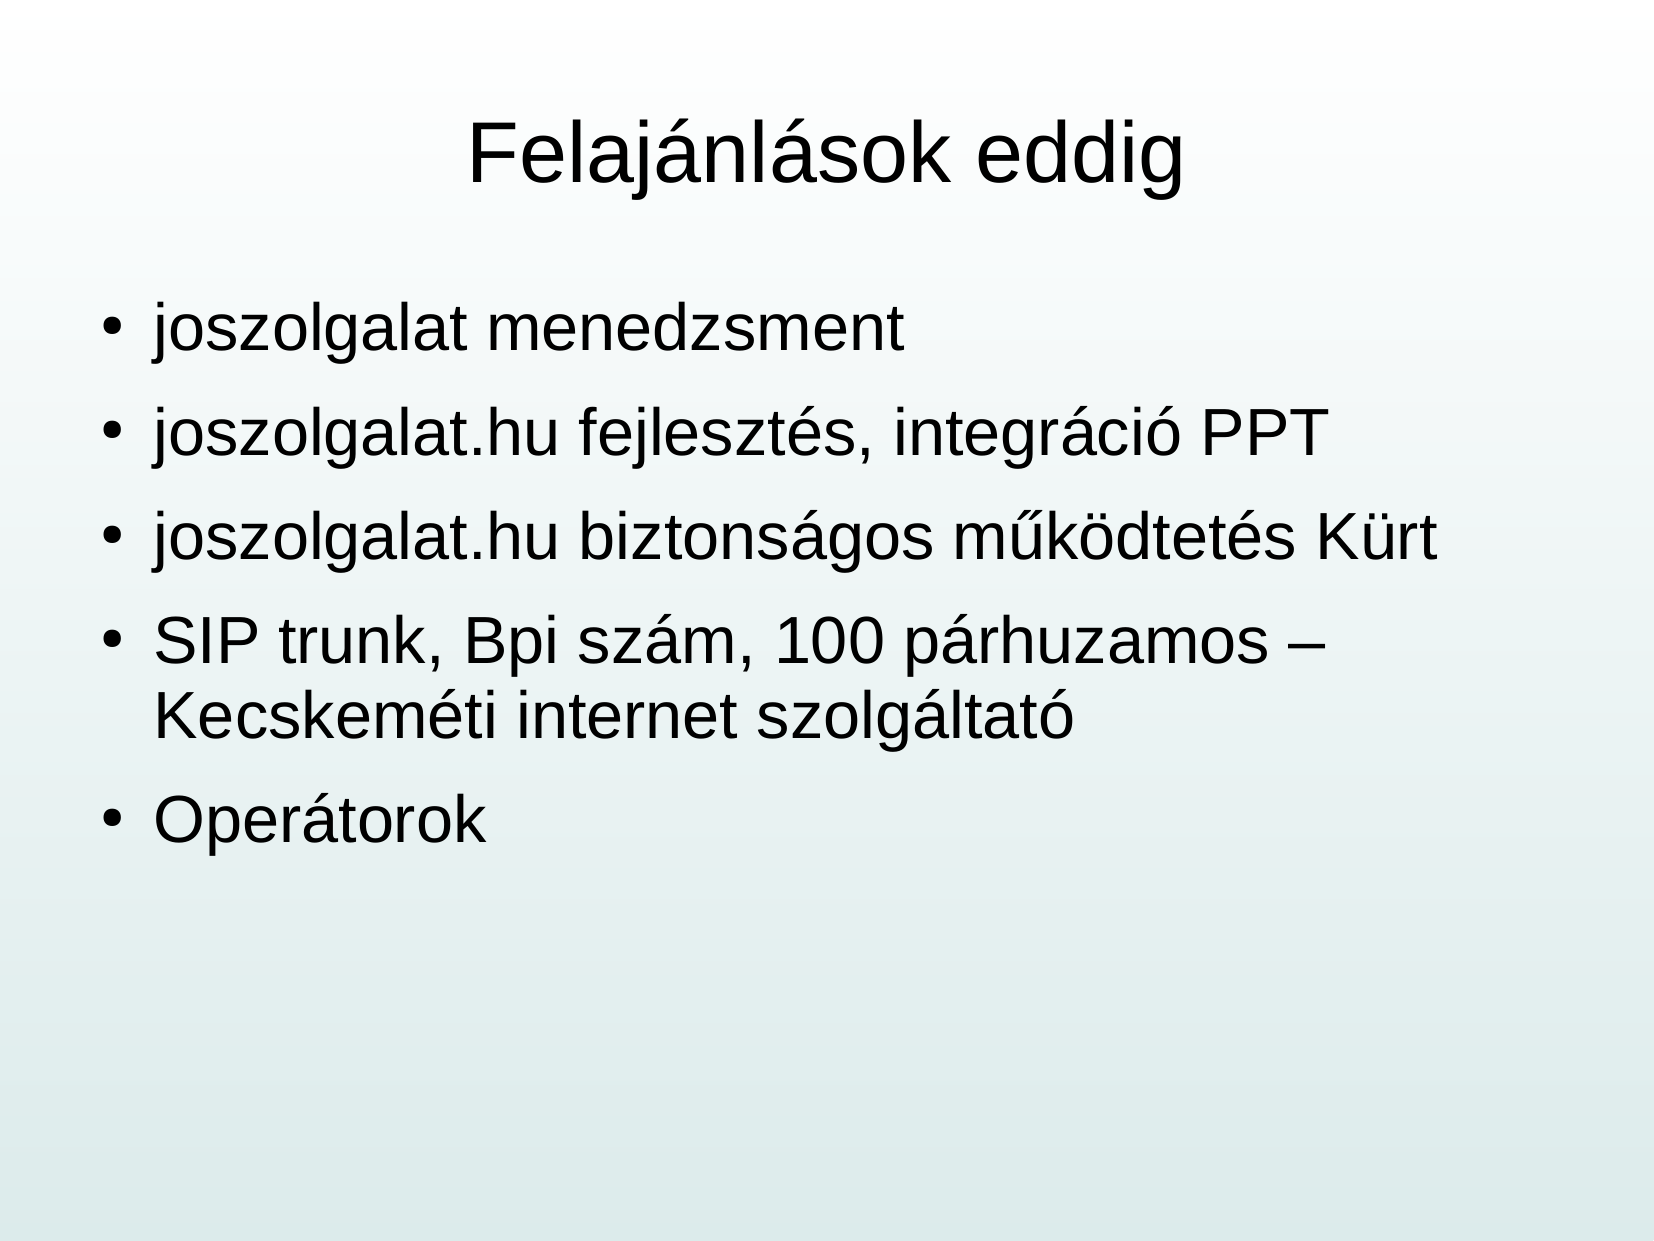

# Felajánlások eddig
joszolgalat menedzsment
joszolgalat.hu fejlesztés, integráció PPT
joszolgalat.hu biztonságos működtetés Kürt
SIP trunk, Bpi szám, 100 párhuzamos – Kecskeméti internet szolgáltató
Operátorok